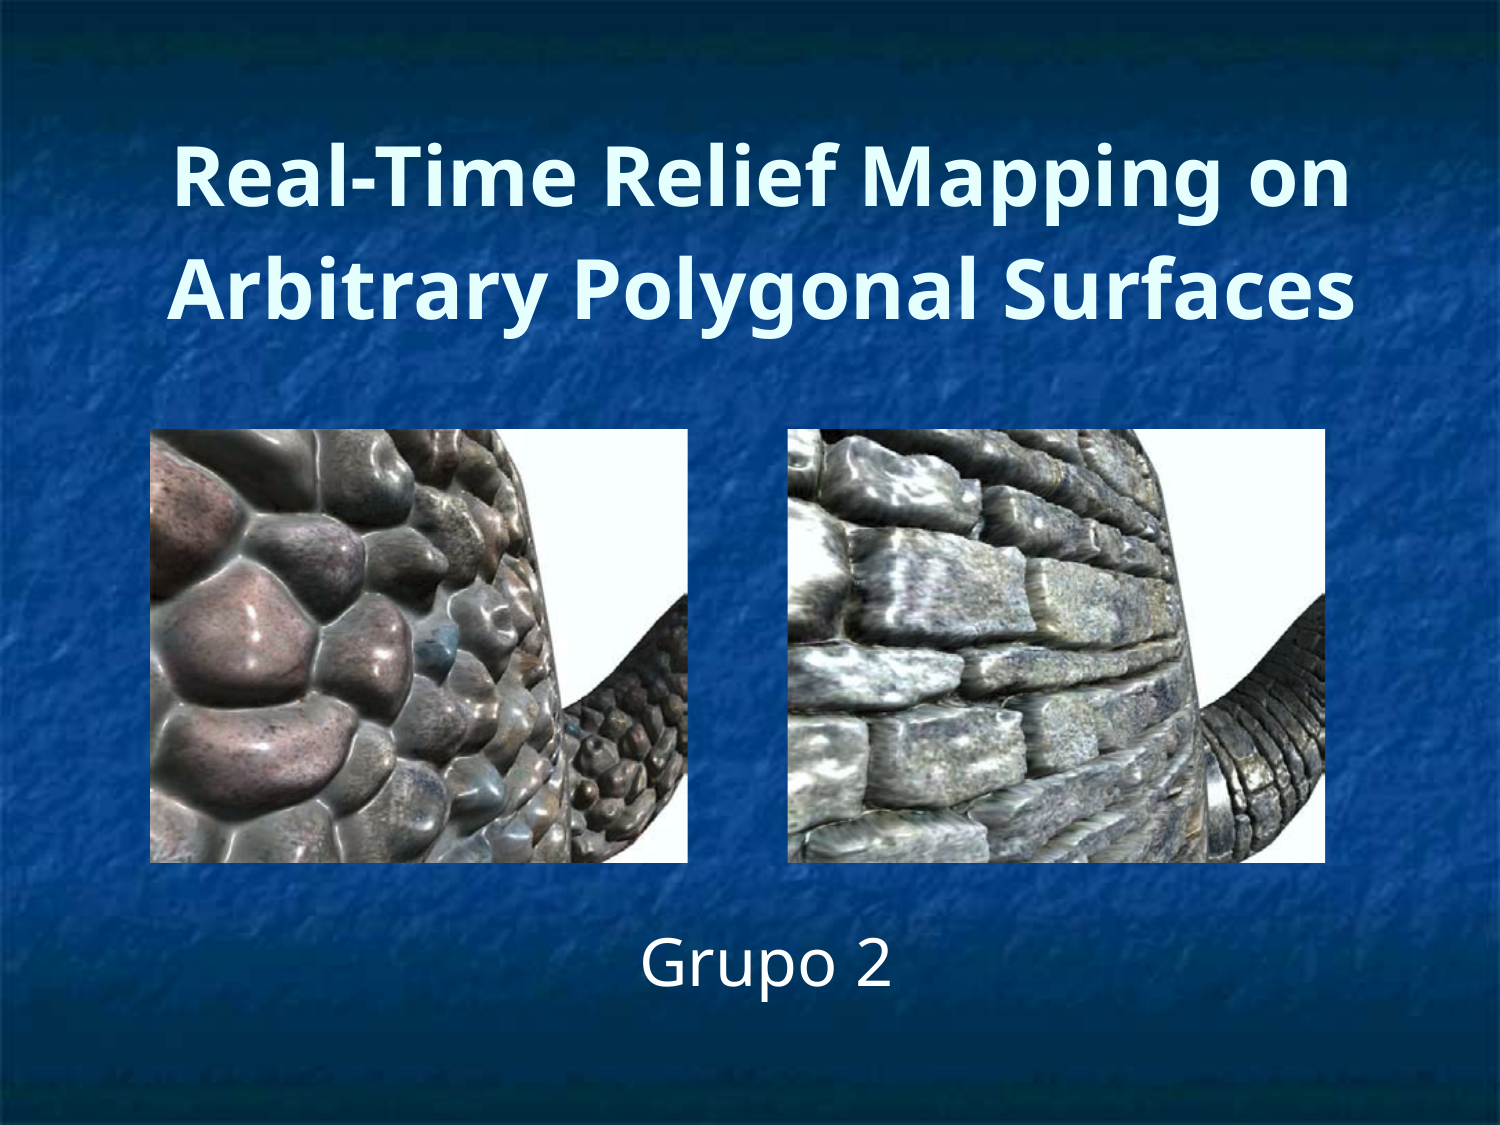

# Real-Time Relief Mapping on Arbitrary Polygonal Surfaces
Grupo 2